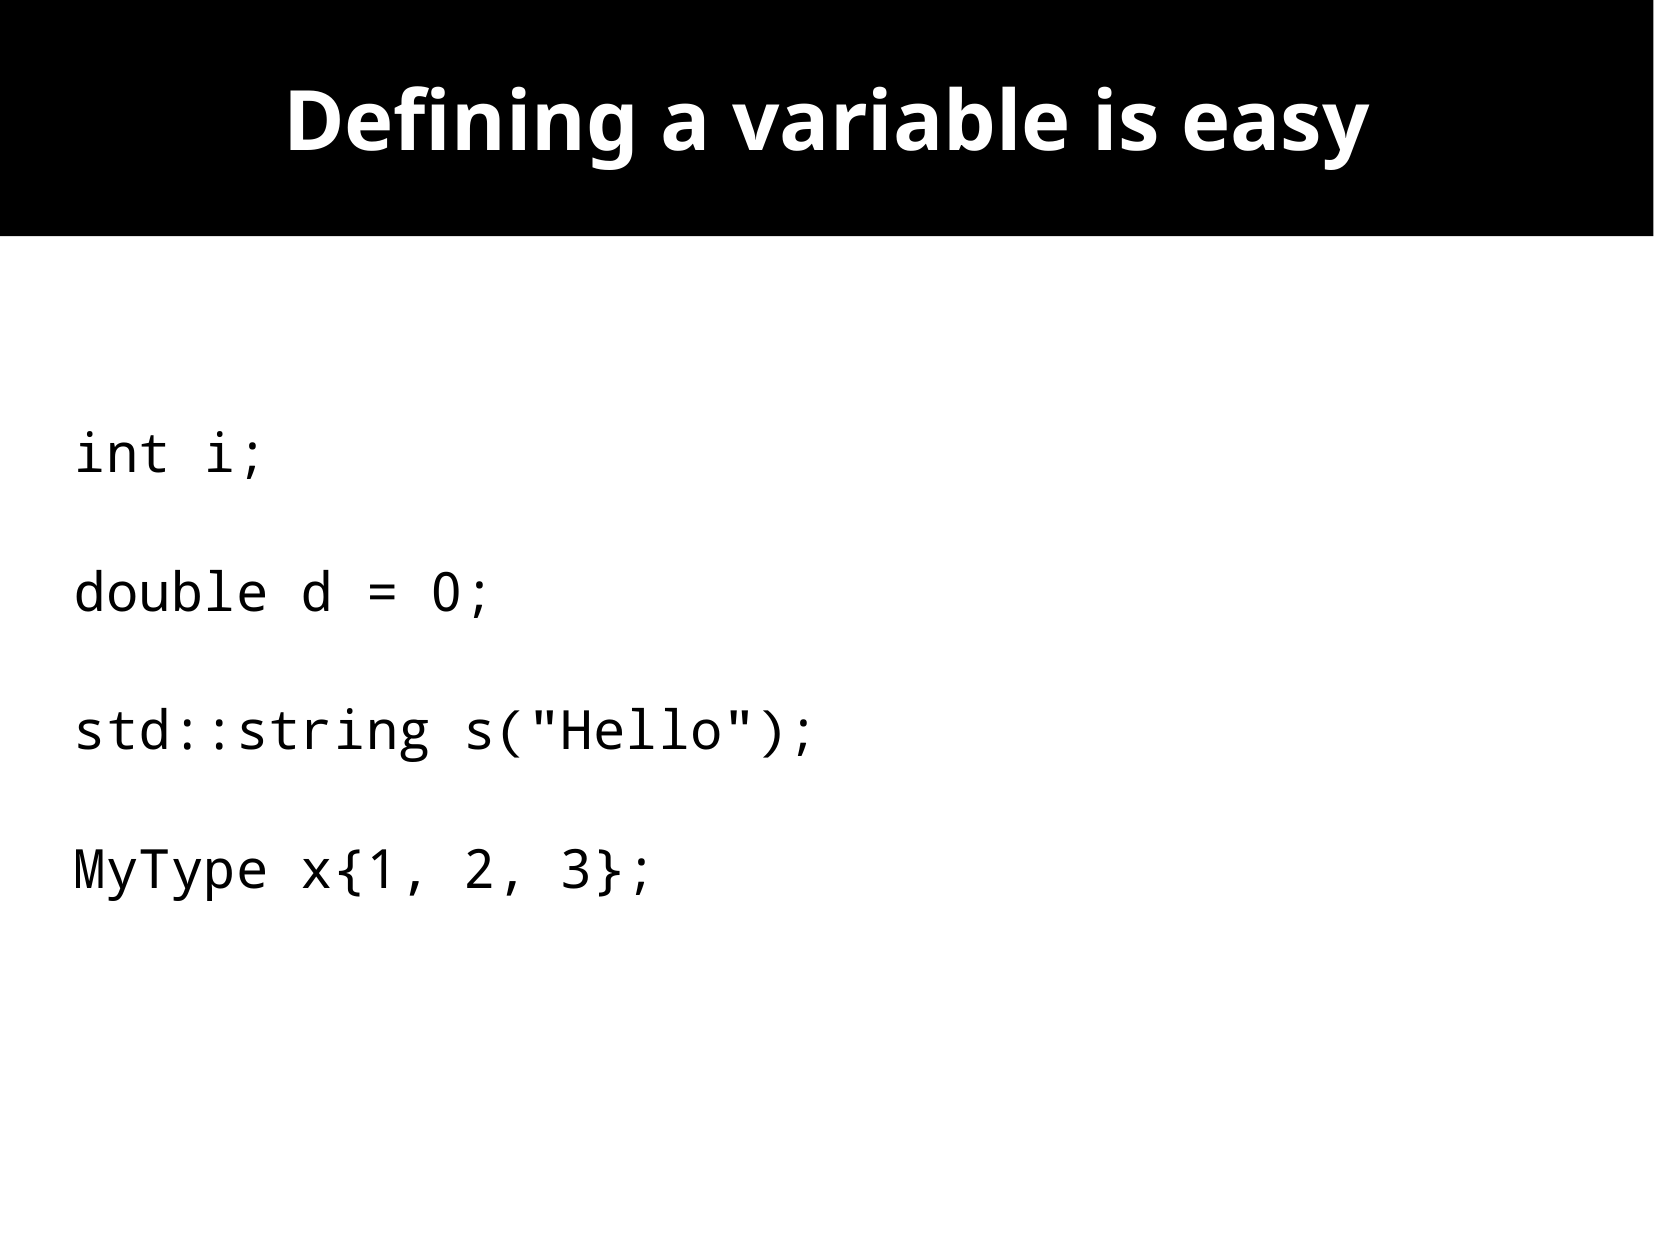

# Defining a variable is easy
int i;
double d = 0;
std::string s("Hello");
MyType x{1, 2, 3};